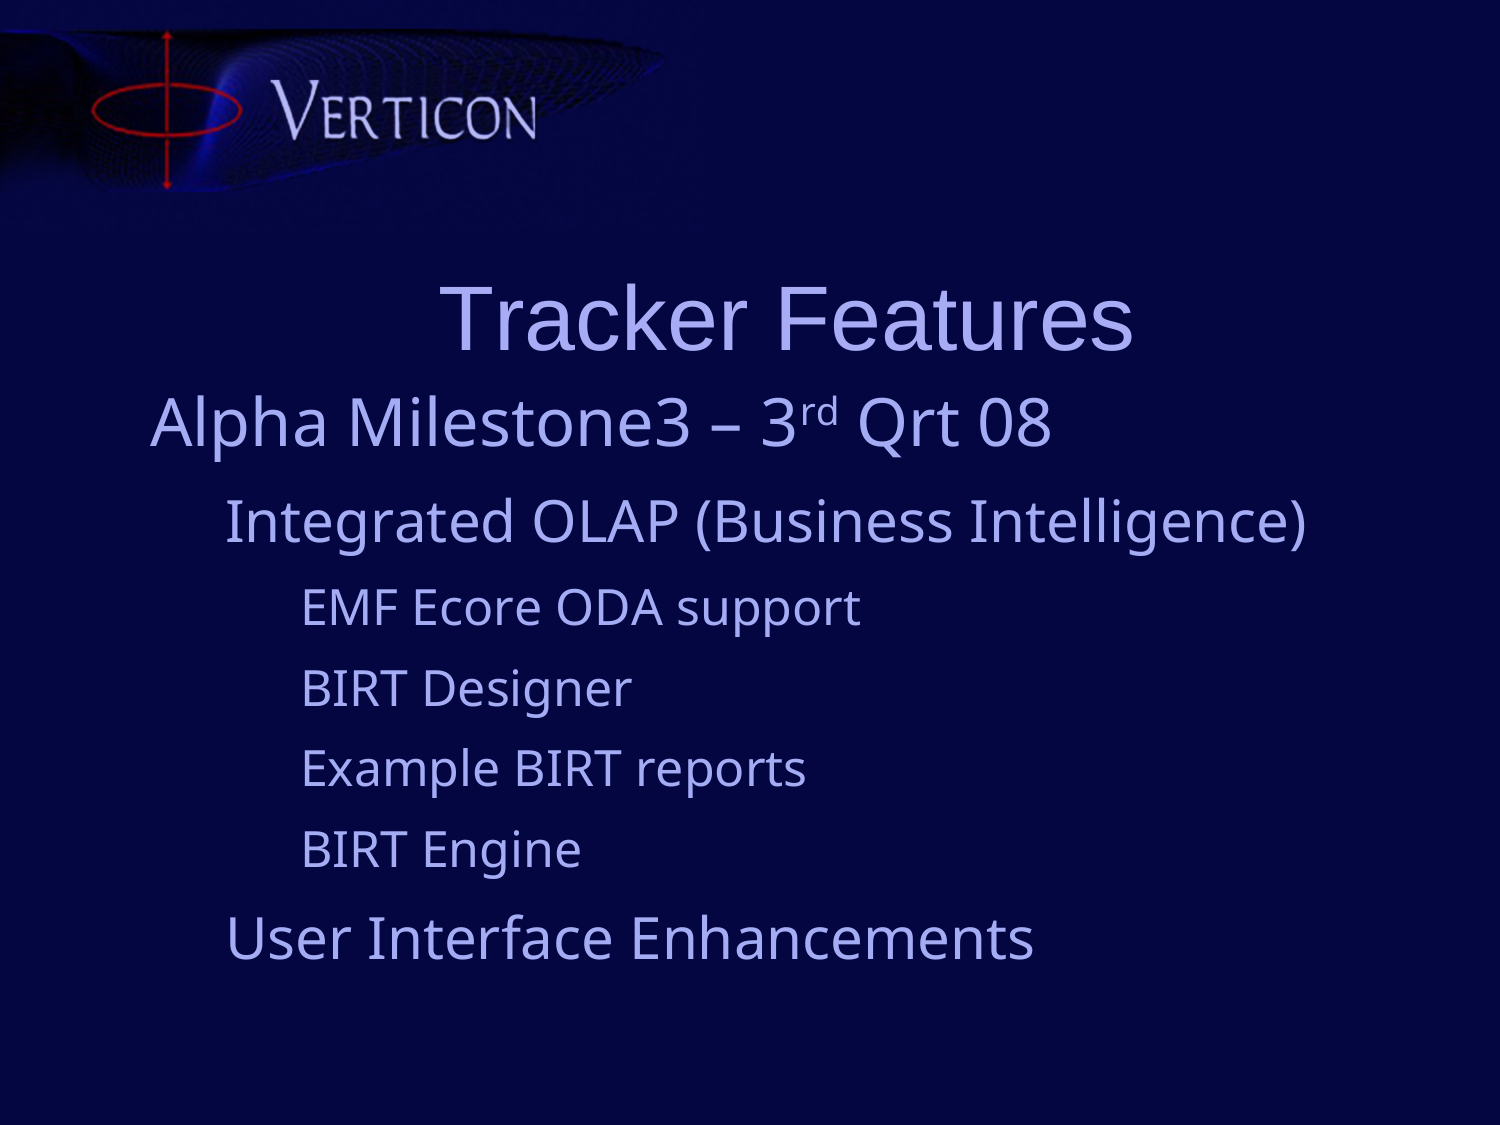

# Tracker Features
Alpha Milestone3 – 3rd Qrt 08
Integrated OLAP (Business Intelligence)
EMF Ecore ODA support
BIRT Designer
Example BIRT reports
BIRT Engine
User Interface Enhancements